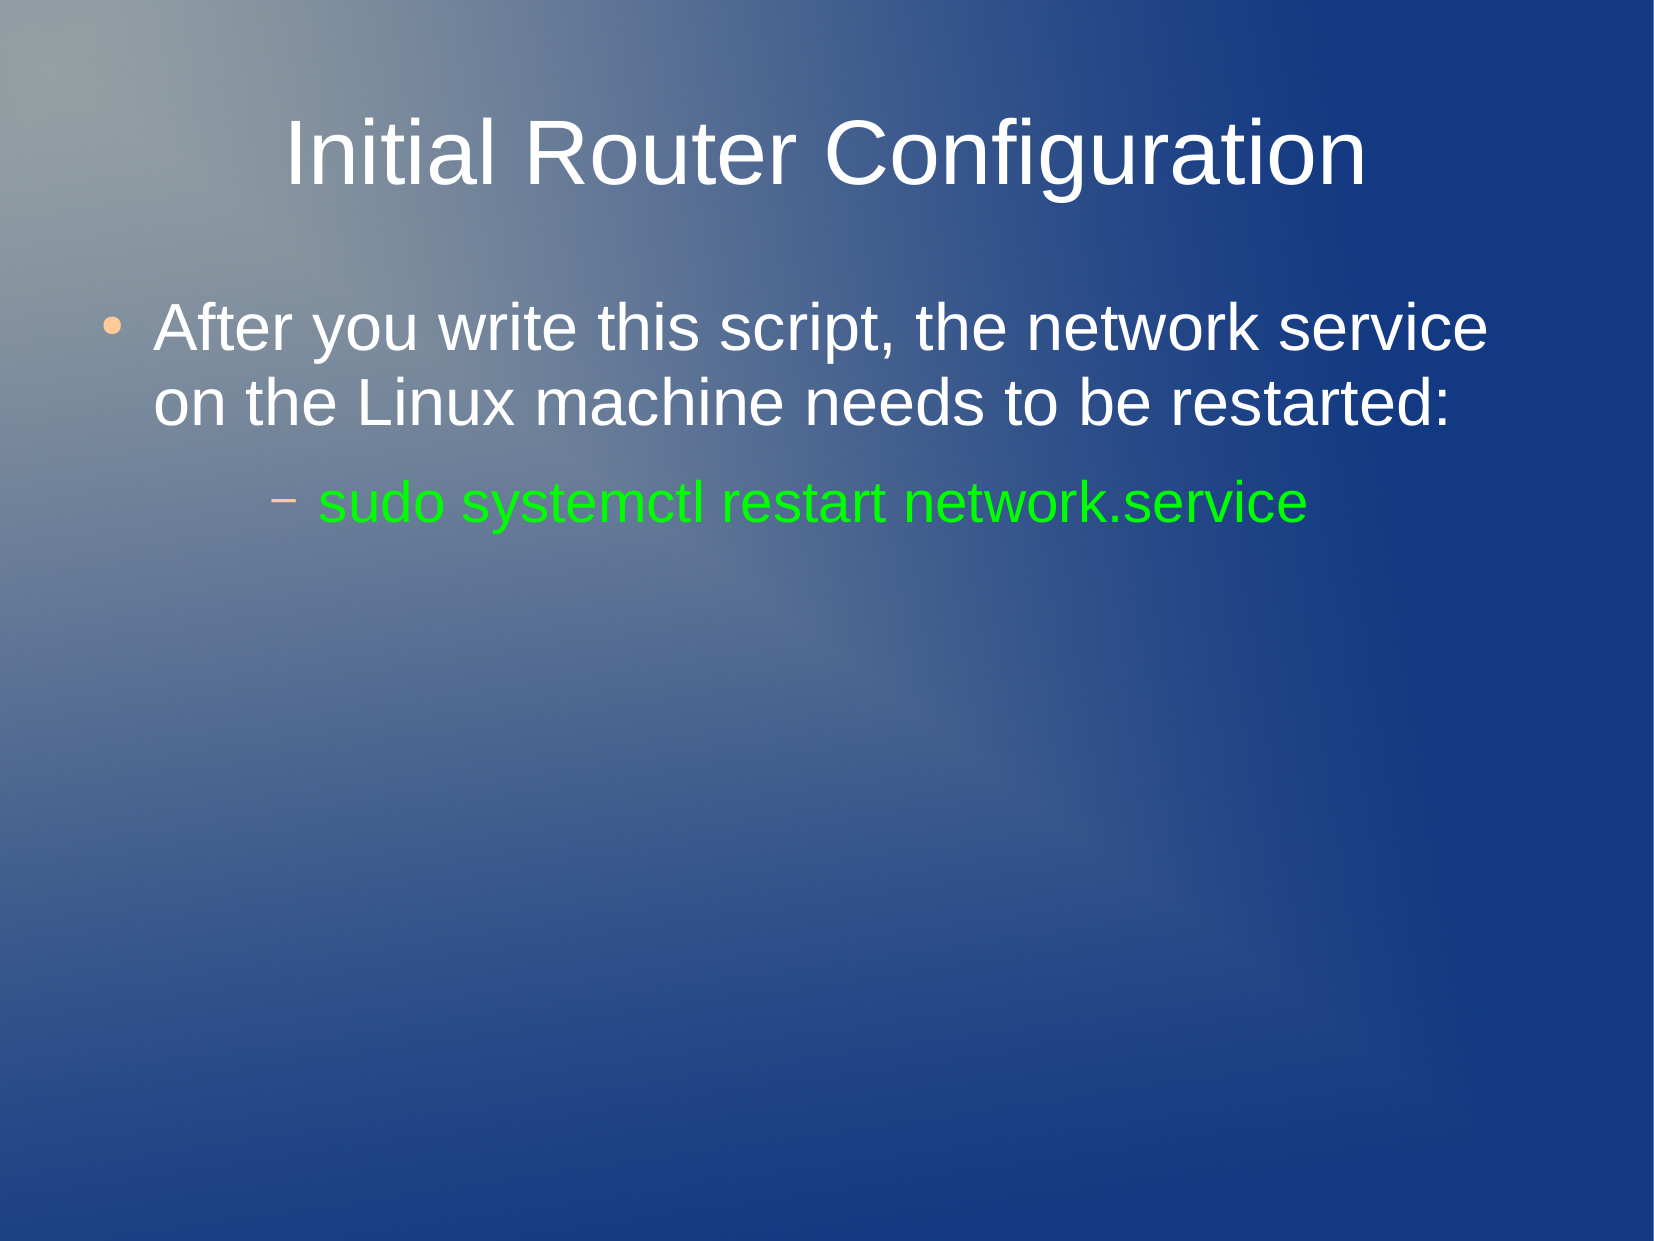

# Initial Router Configuration
After you write this script, the network service on the Linux machine needs to be restarted:
sudo systemctl restart network.service